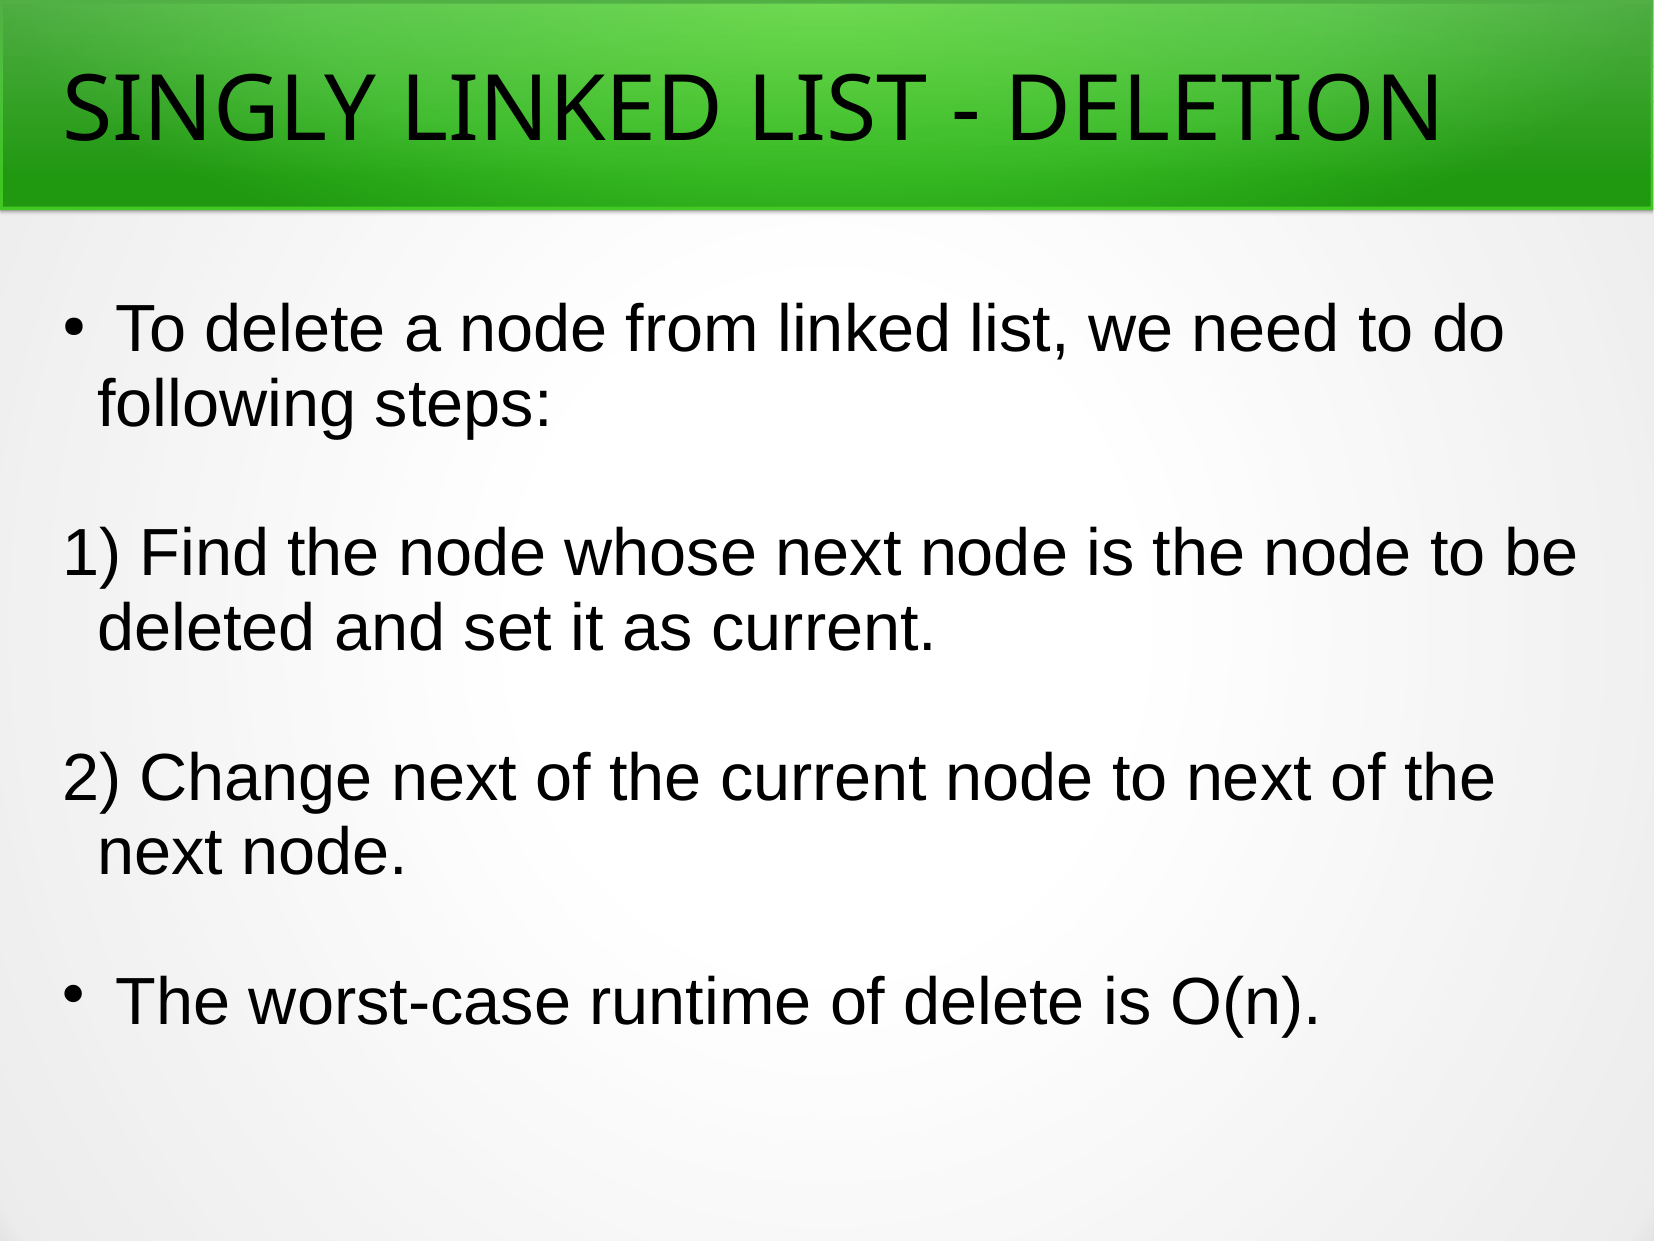

SINGLY LINKED LIST - DELETION
 To delete a node from linked list, we need to do following steps:
 Find the node whose next node is the node to be deleted and set it as current.
 Change next of the current node to next of the next node.
 The worst-case runtime of delete is O(n).